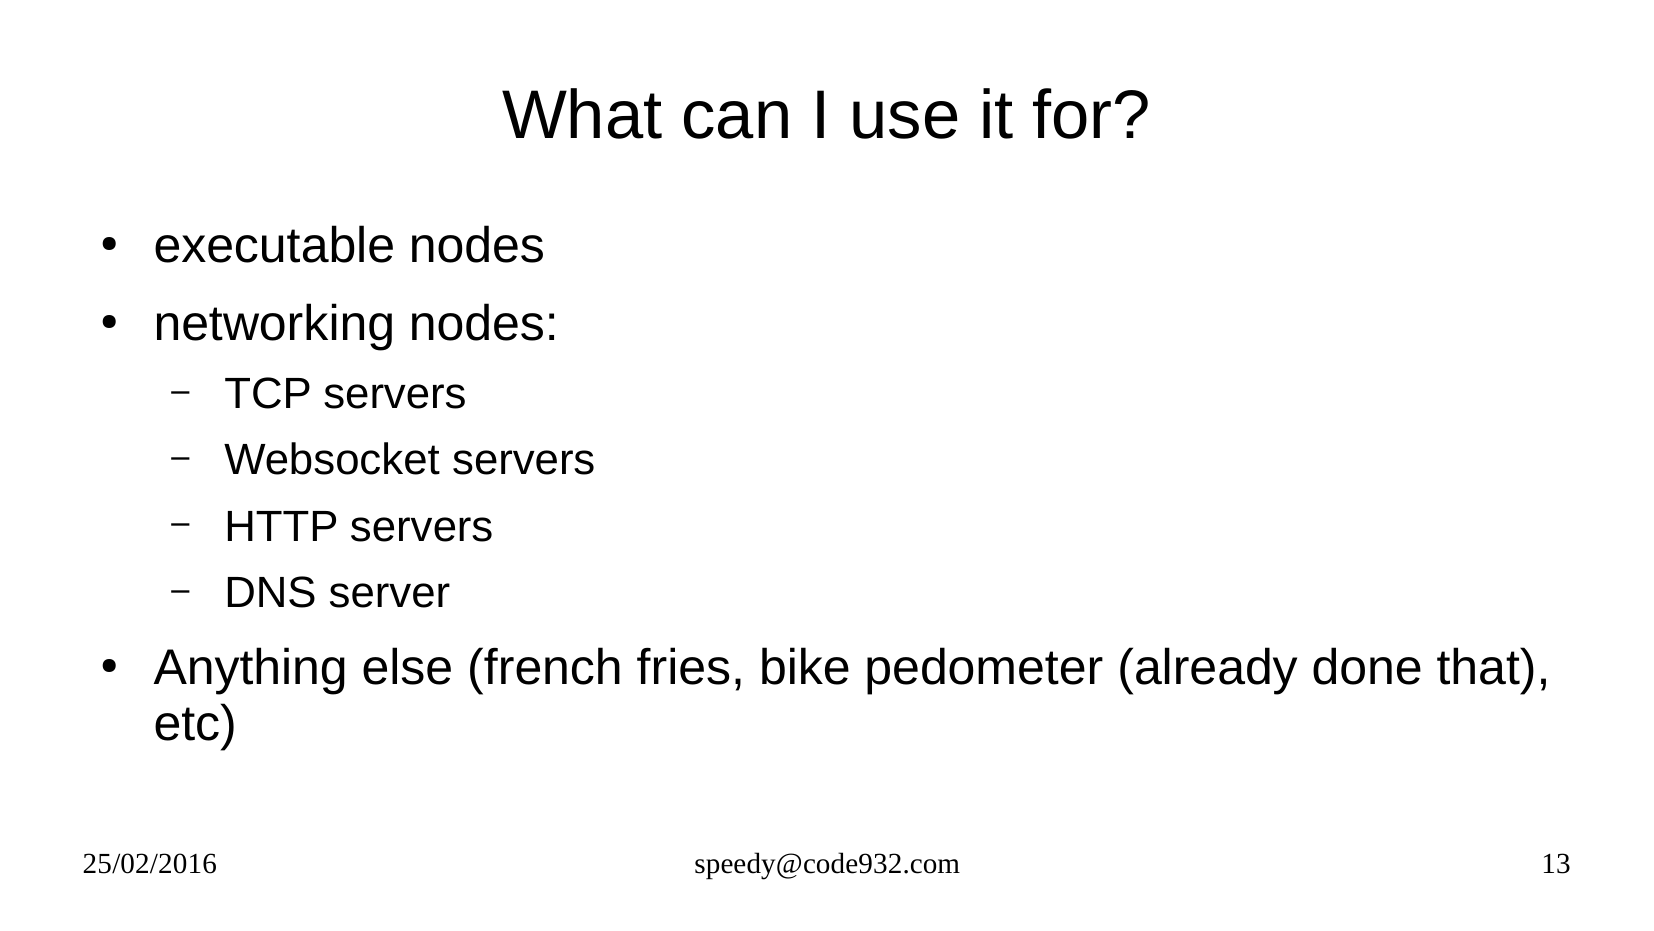

# What can I use it for?
executable nodes
networking nodes:
TCP servers
Websocket servers
HTTP servers
DNS server
Anything else (french fries, bike pedometer (already done that), etc)
25/02/2016
speedy@code932.com
13